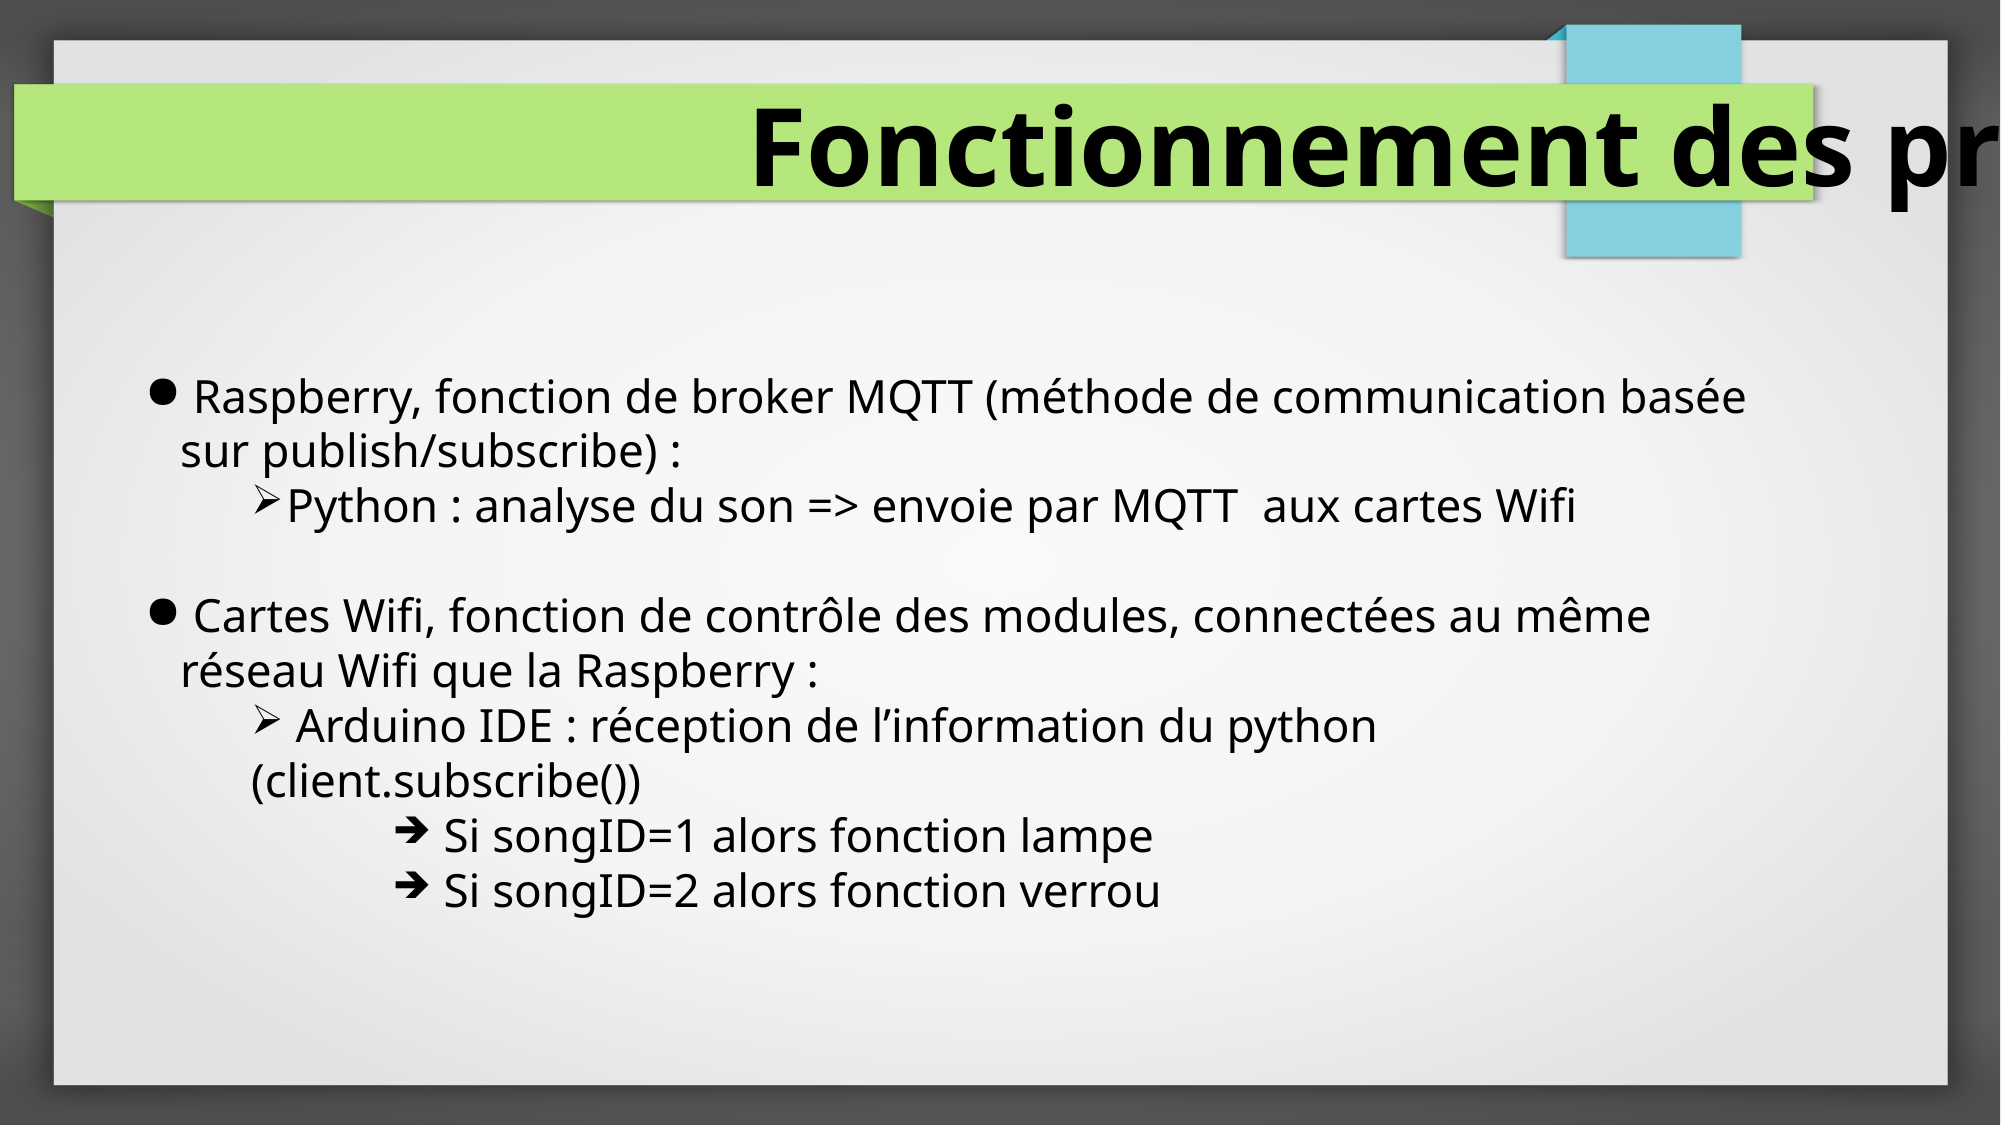

Fonctionnement des programmes
 Raspberry, fonction de broker MQTT (méthode de communication basée sur publish/subscribe) :
Python : analyse du son => envoie par MQTT aux cartes Wifi
 Cartes Wifi, fonction de contrôle des modules, connectées au même réseau Wifi que la Raspberry :
 Arduino IDE : réception de l’information du python (client.subscribe())
 Si songID=1 alors fonction lampe
 Si songID=2 alors fonction verrou